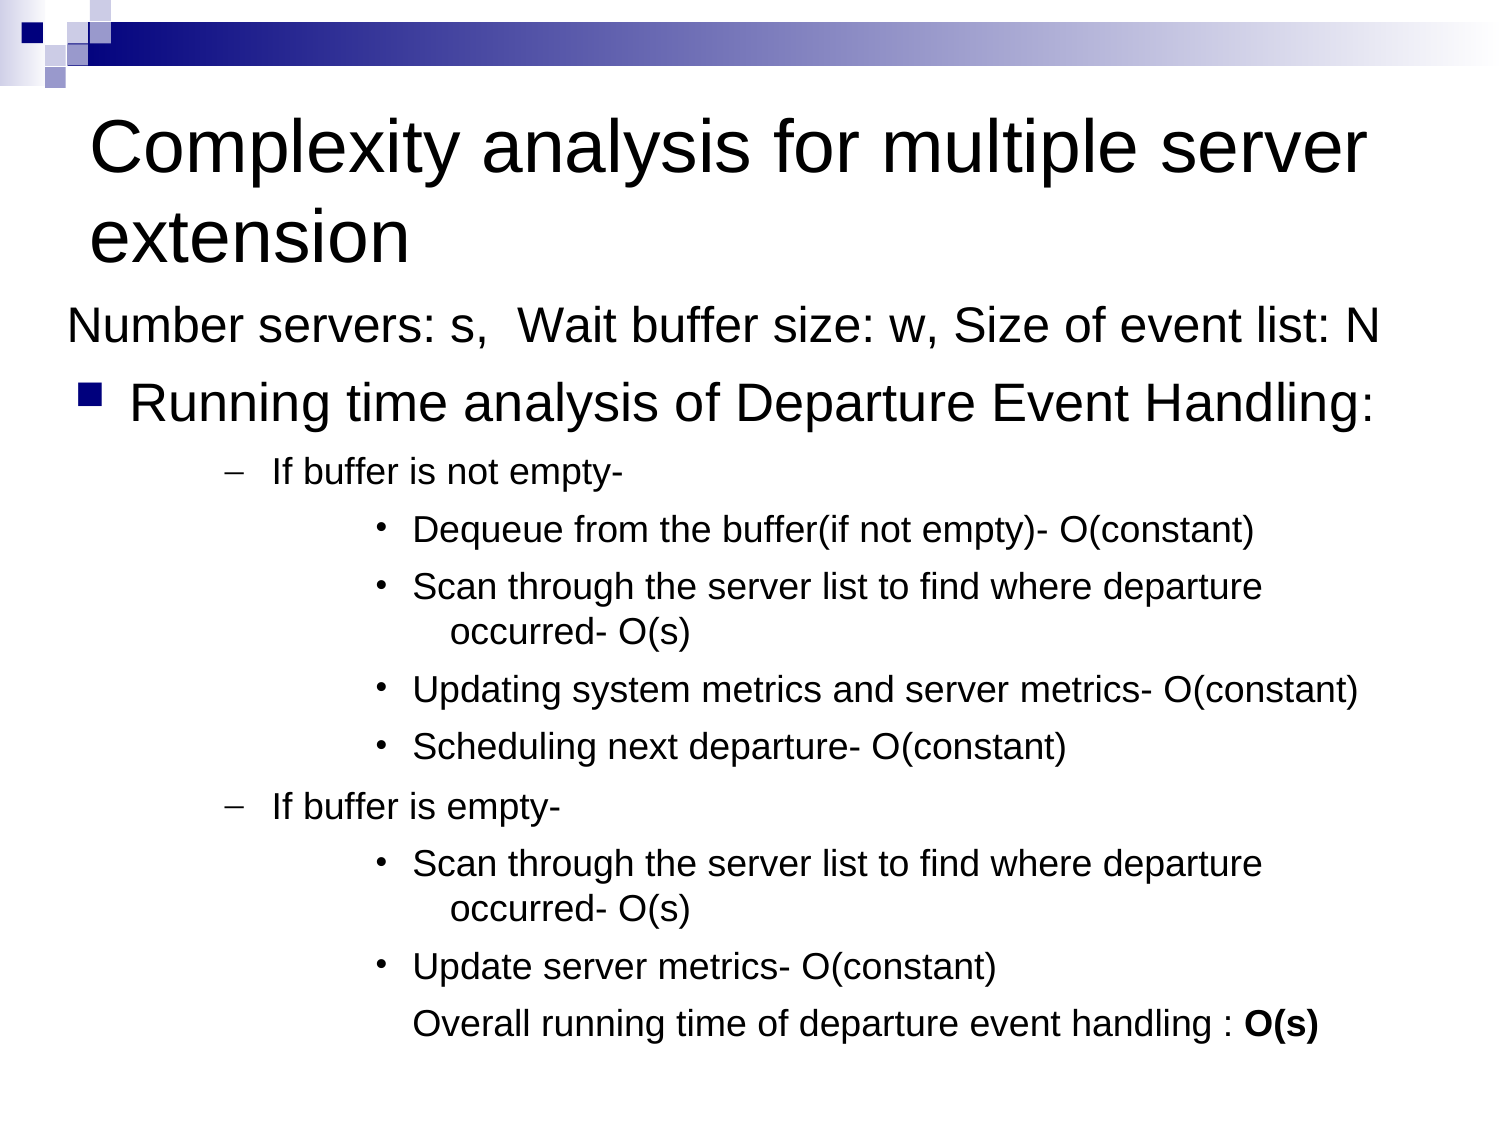

# Complexity analysis for multiple server extension
Number servers: s, Wait buffer size: w, Size of event list: N
Running time analysis of Departure Event Handling:
If buffer is not empty-
Dequeue from the buffer(if not empty)- O(constant)
Scan through the server list to find where departure occurred- O(s)
Updating system metrics and server metrics- O(constant)
Scheduling next departure- O(constant)
If buffer is empty-
Scan through the server list to find where departure occurred- O(s)
Update server metrics- O(constant)
Overall running time of departure event handling : O(s)